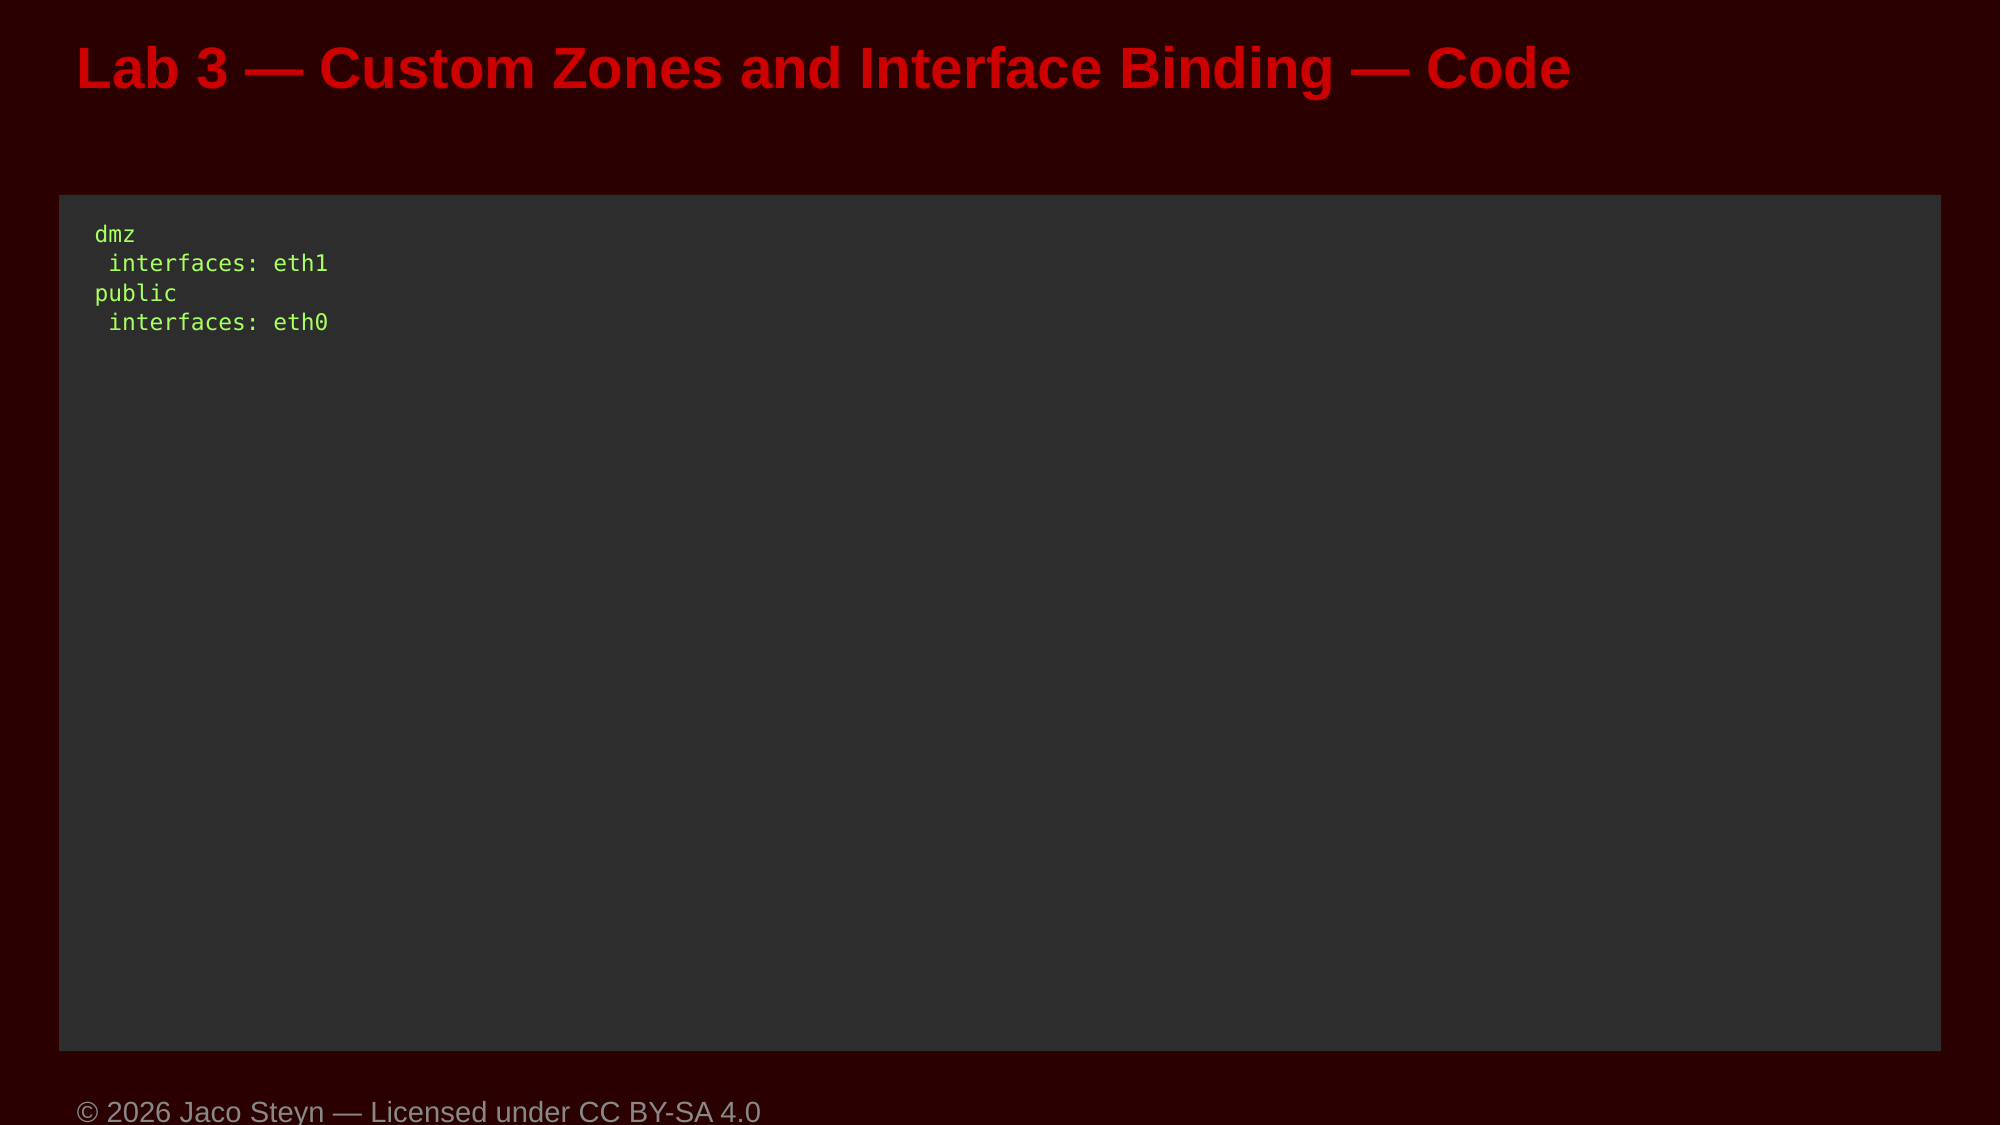

Lab 3 — Custom Zones and Interface Binding — Code
dmz
 interfaces: eth1
public
 interfaces: eth0
© 2026 Jaco Steyn — Licensed under CC BY-SA 4.0